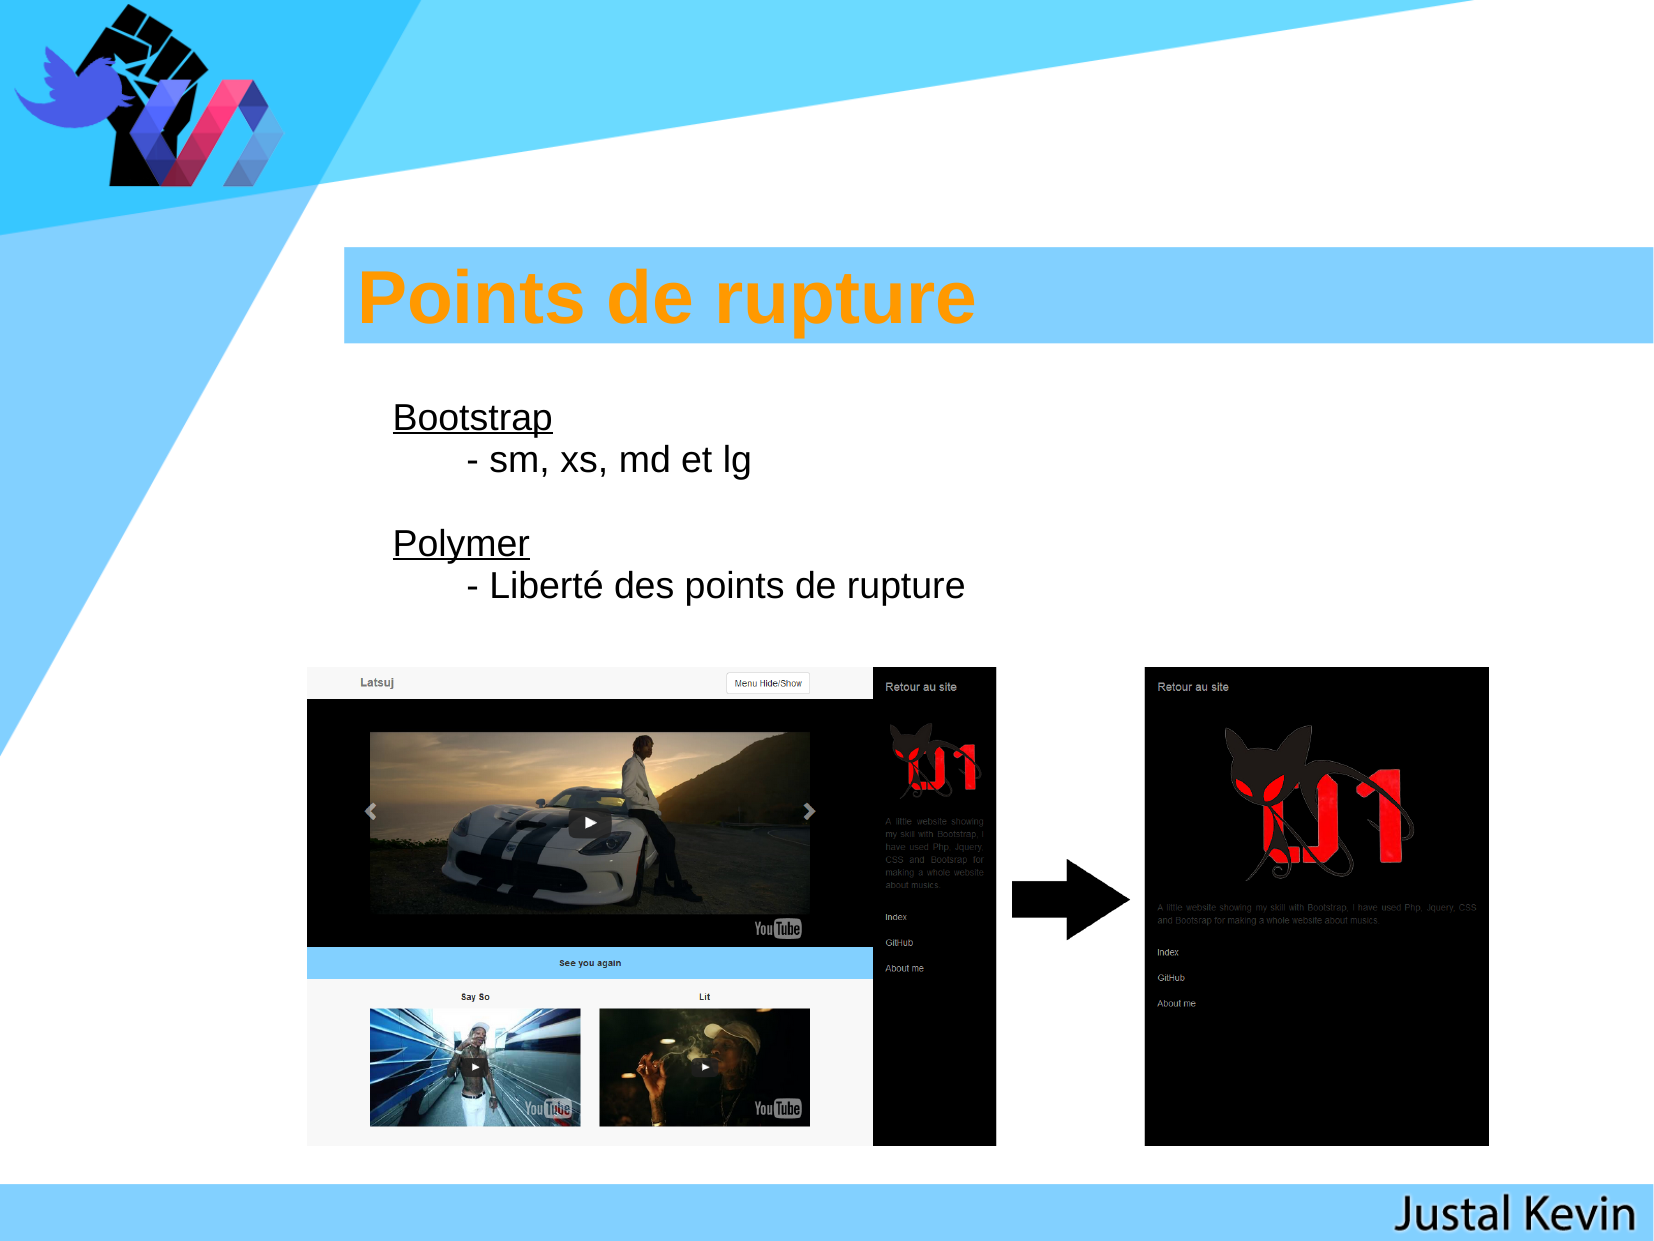

Points de rupture
Bootstrap
	- sm, xs, md et lg
Polymer
	- Liberté des points de rupture